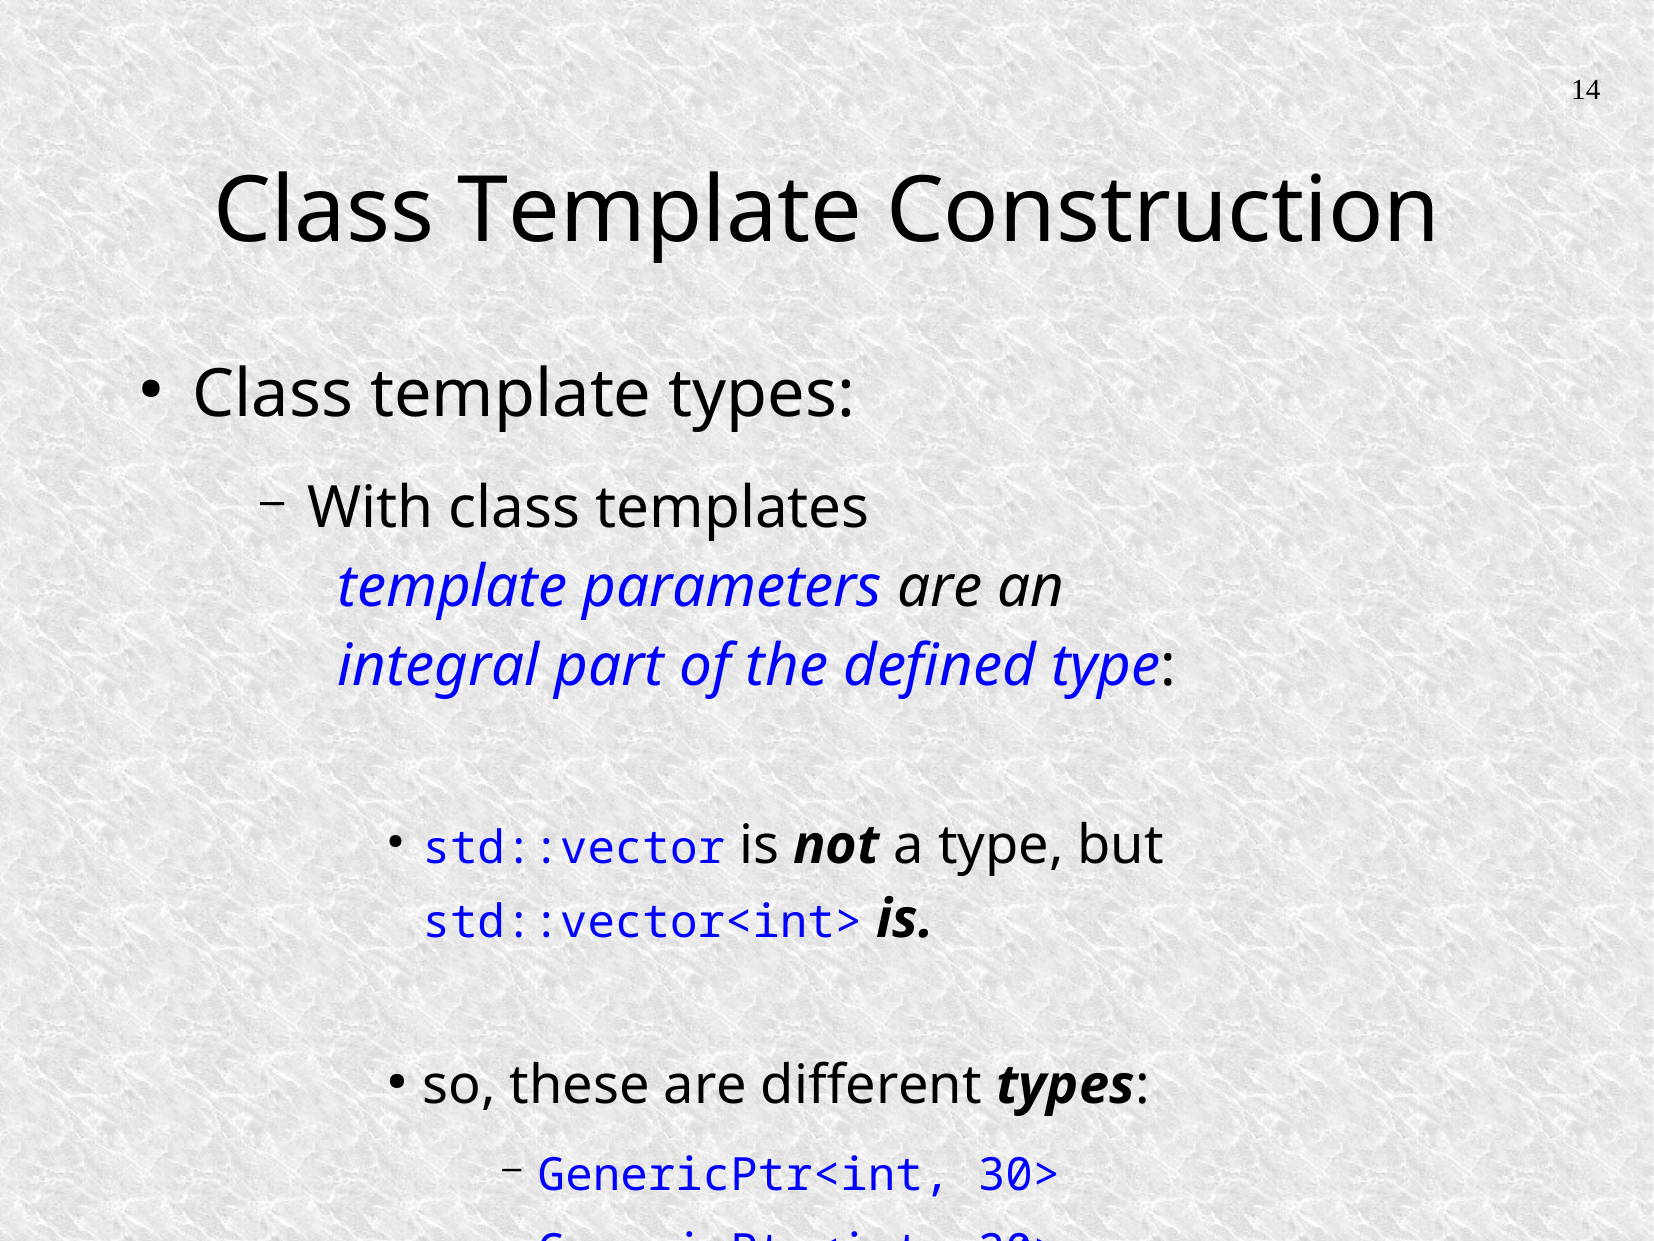

14
# Class Template Construction
Class template types:
With class templates
 template parameters are an
 integral part of the defined type:
std::vector is not a type, but std::vector<int> is.
so, these are different types:
GenericPtr<int, 30>
GenericPtr<int, 20>